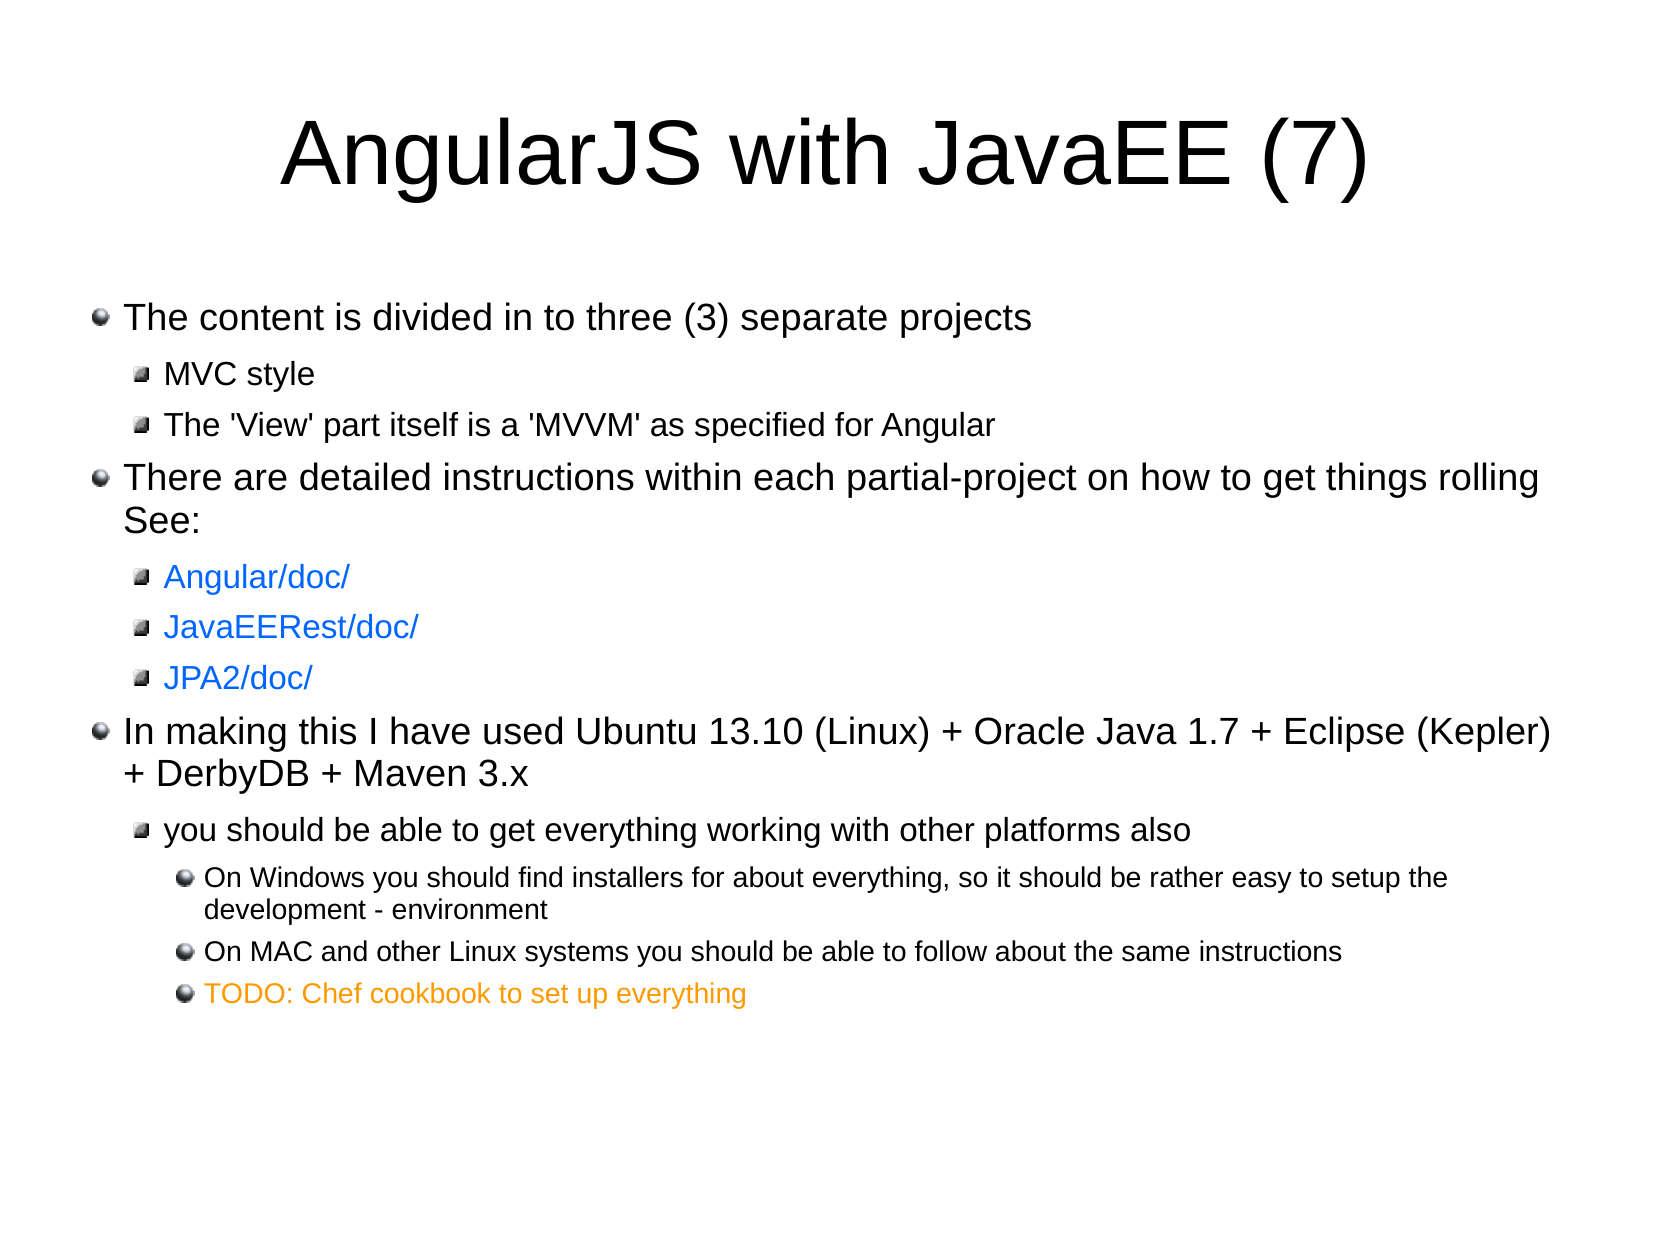

# AngularJS with JavaEE (7)
The content is divided in to three (3) separate projects
MVC style
The 'View' part itself is a 'MVVM' as specified for Angular
There are detailed instructions within each partial-project on how to get things rolling See:
Angular/doc/
JavaEERest/doc/
JPA2/doc/
In making this I have used Ubuntu 13.10 (Linux) + Oracle Java 1.7 + Eclipse (Kepler) + DerbyDB + Maven 3.x
you should be able to get everything working with other platforms also
On Windows you should find installers for about everything, so it should be rather easy to setup the development - environment
On MAC and other Linux systems you should be able to follow about the same instructions
TODO: Chef cookbook to set up everything